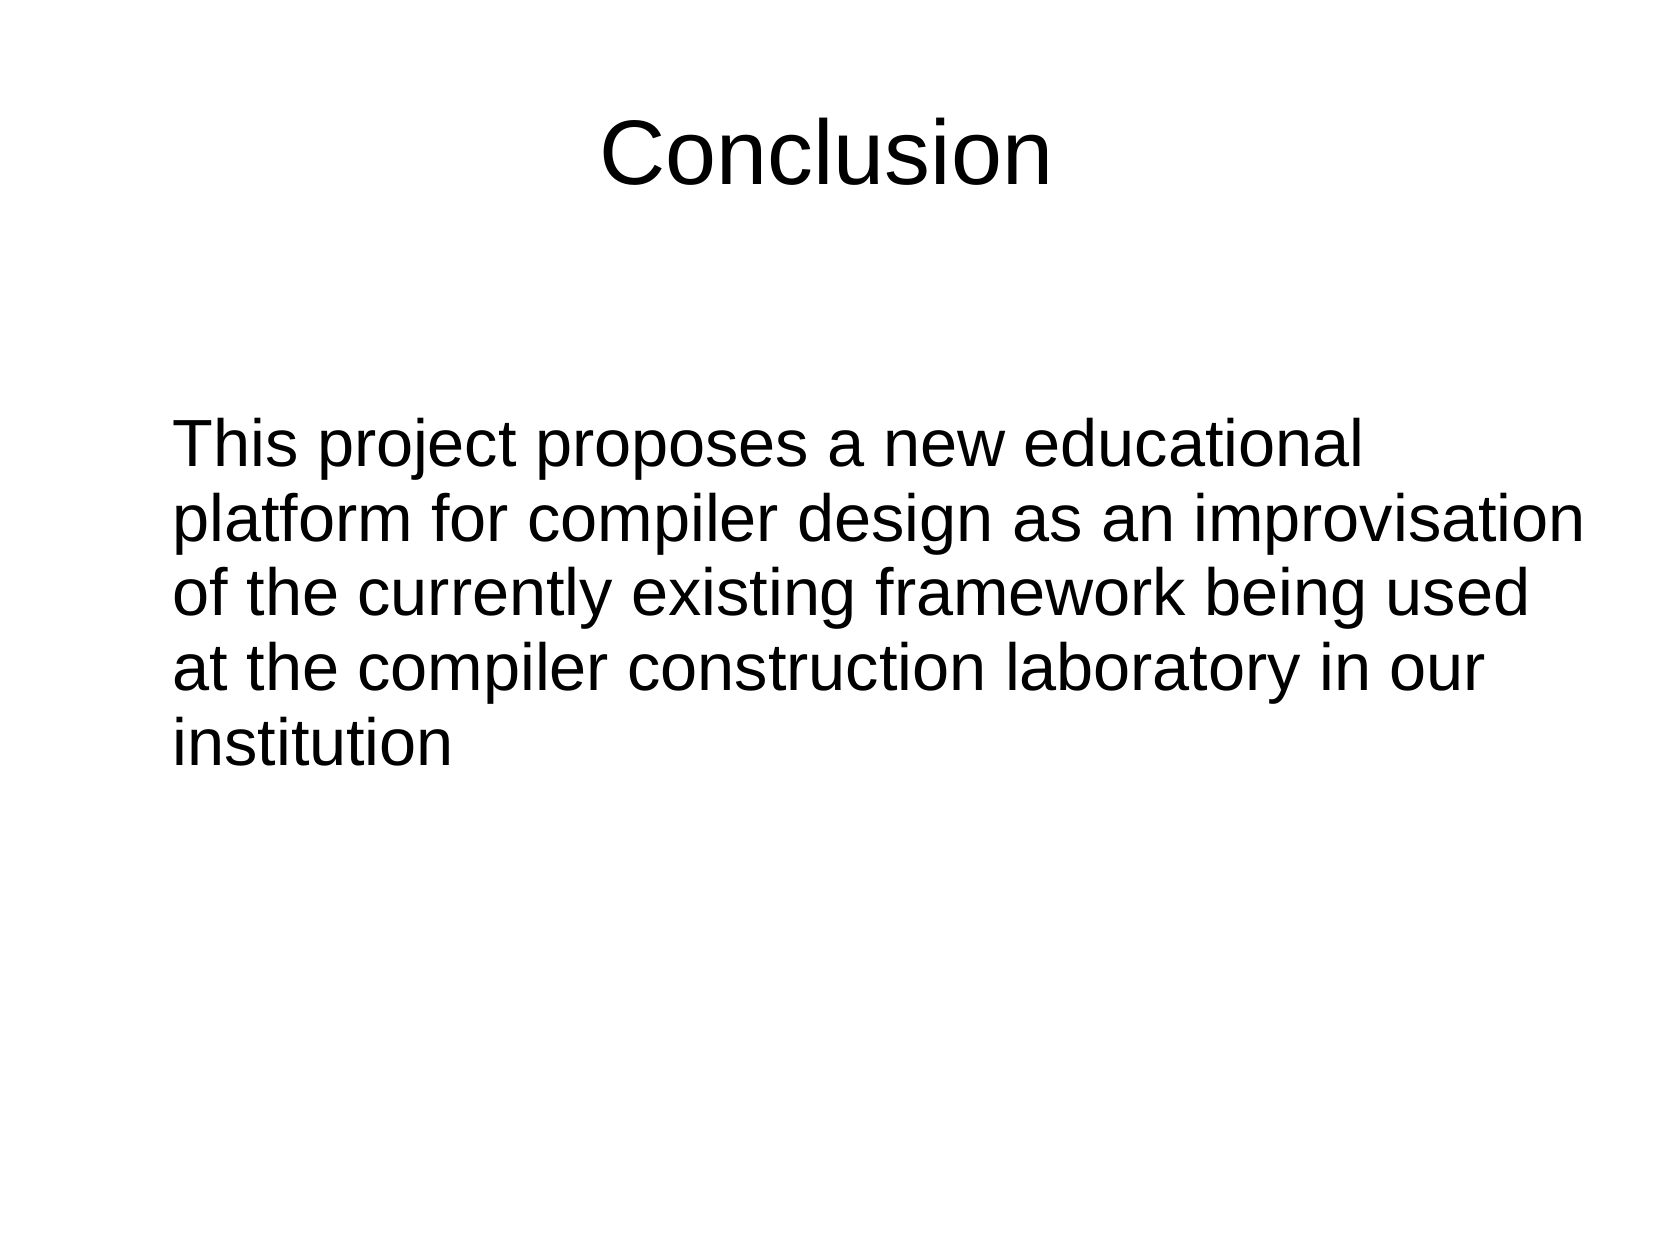

# Conclusion
This project proposes a new educational platform for compiler design as an improvisation of the currently existing framework being used at the compiler construction laboratory in our institution